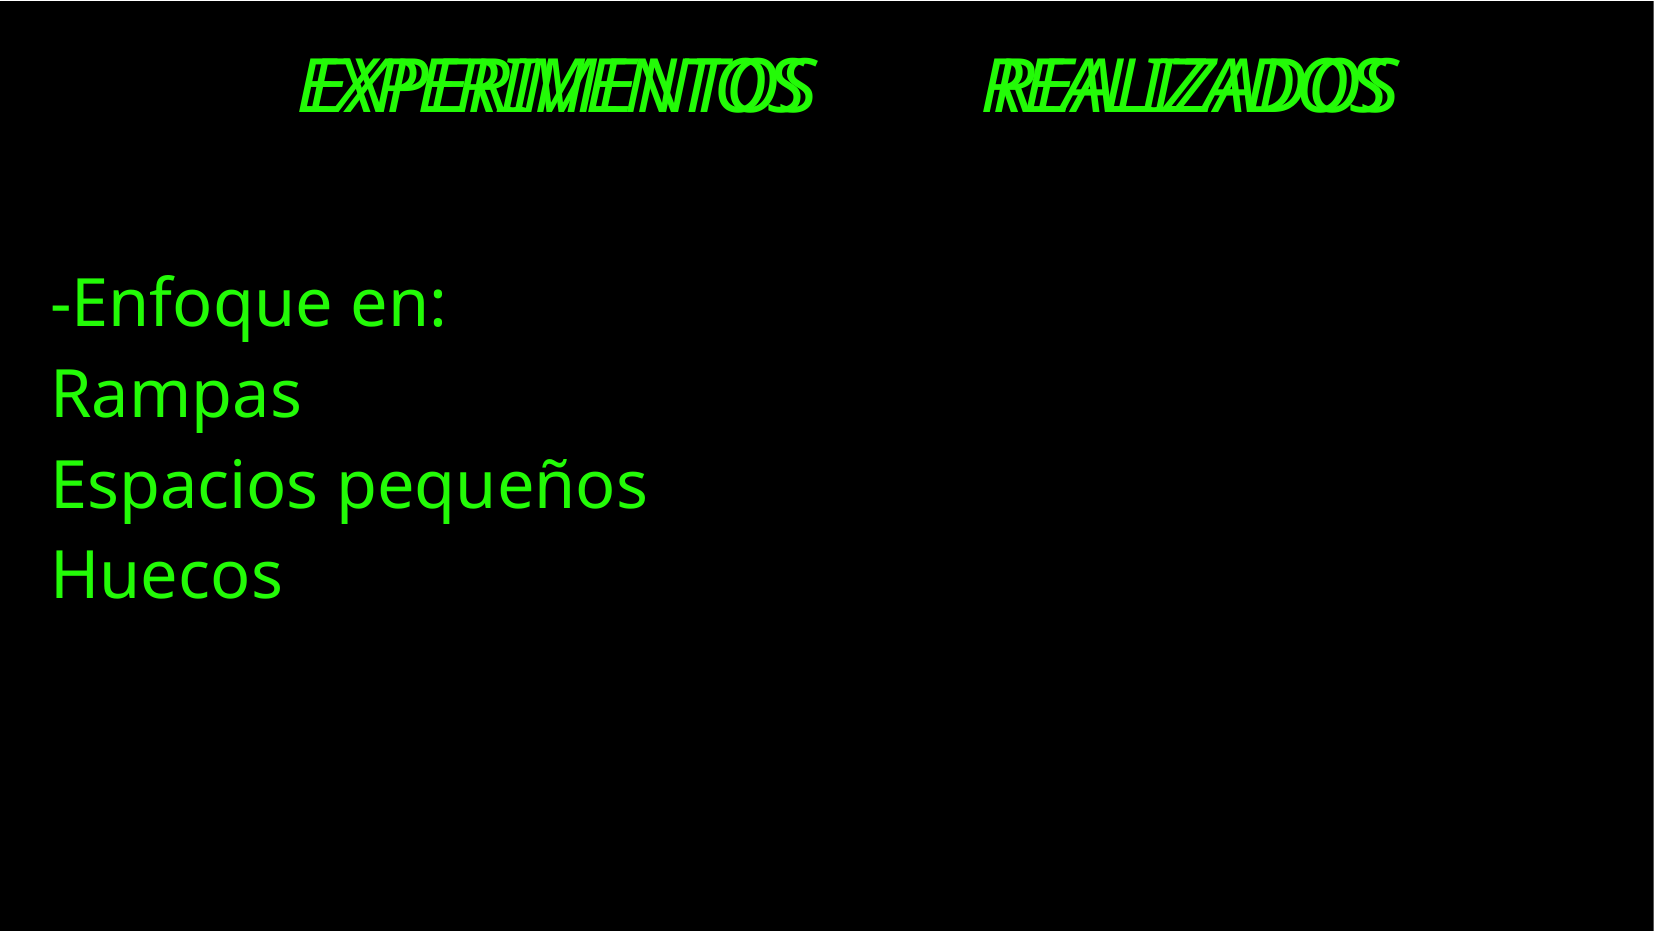

EXPERIMENTOS REALIZADOS
		EXPERIMENTOS REALIZADOS
-Enfoque en:
Rampas
Espacios pequeños
Huecos